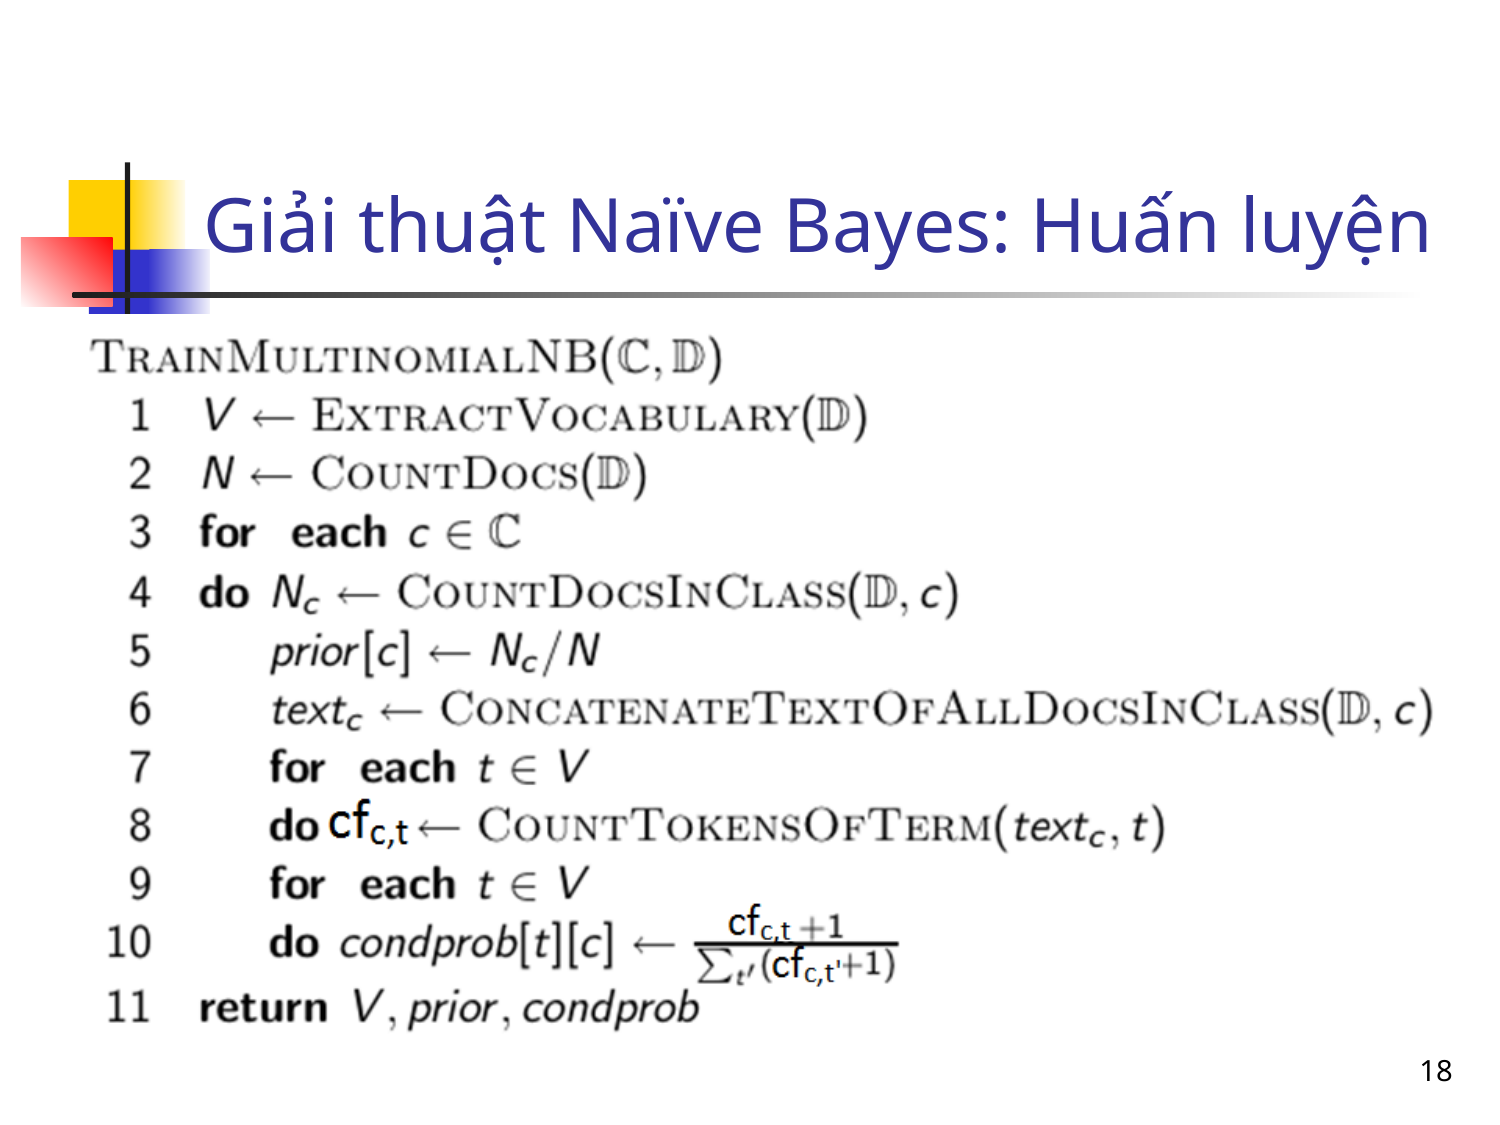

# Giải thuật Naïve Bayes: Huấn luyện